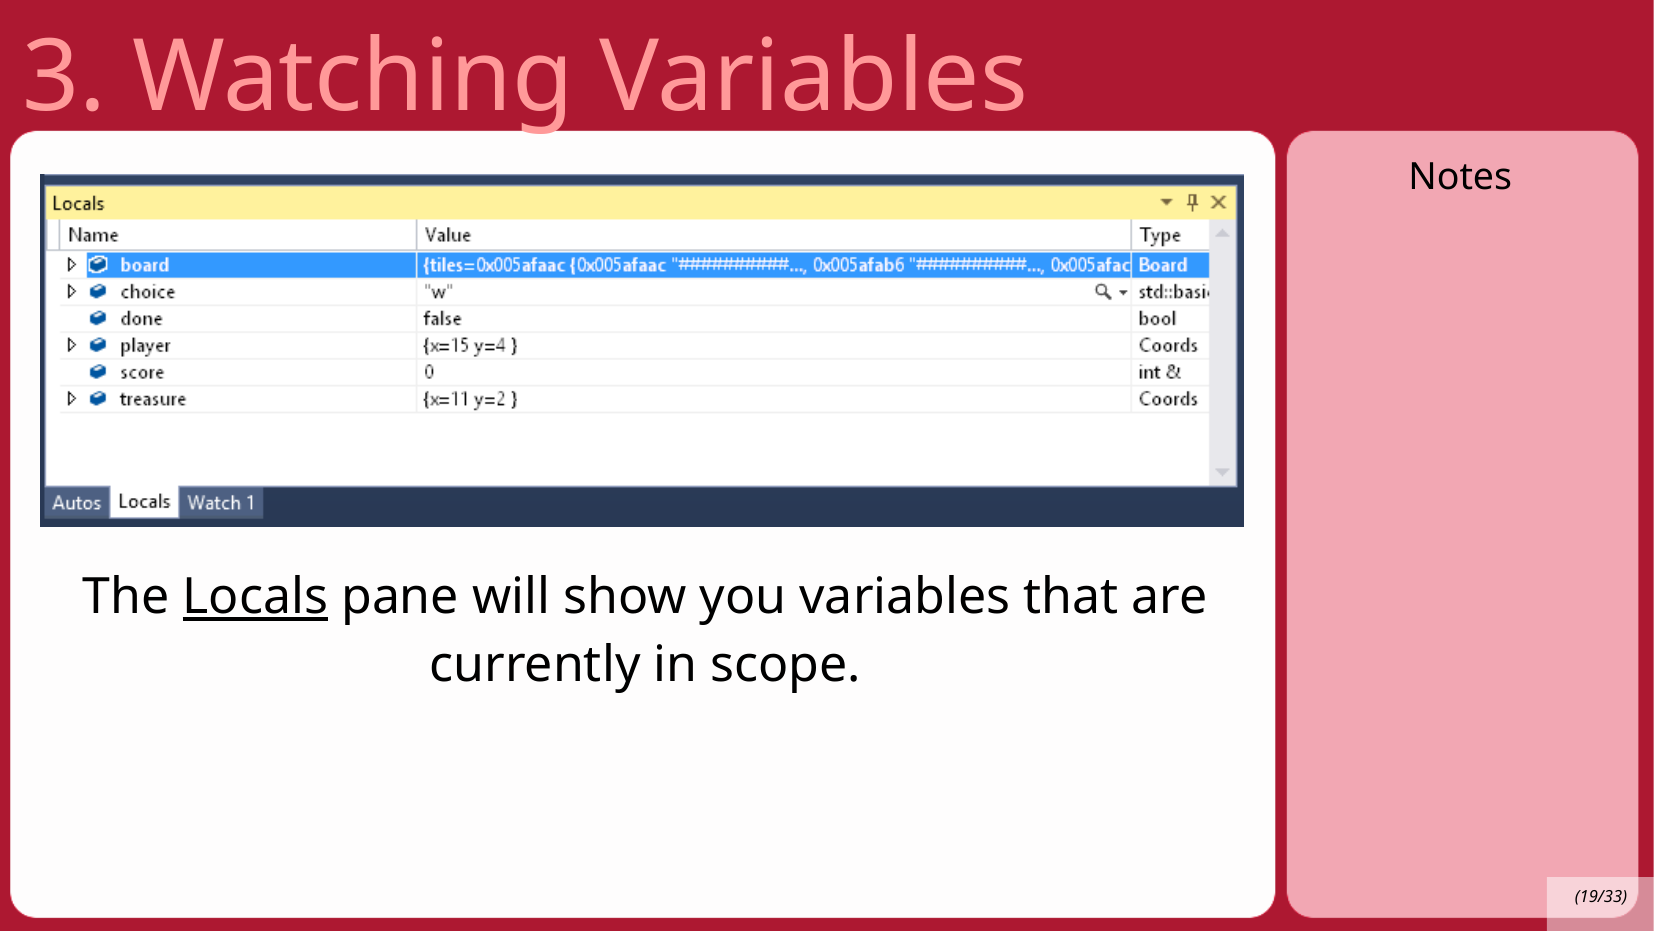

# 3. Watching Variables
Notes
The Locals pane will show you variables that are currently in scope.